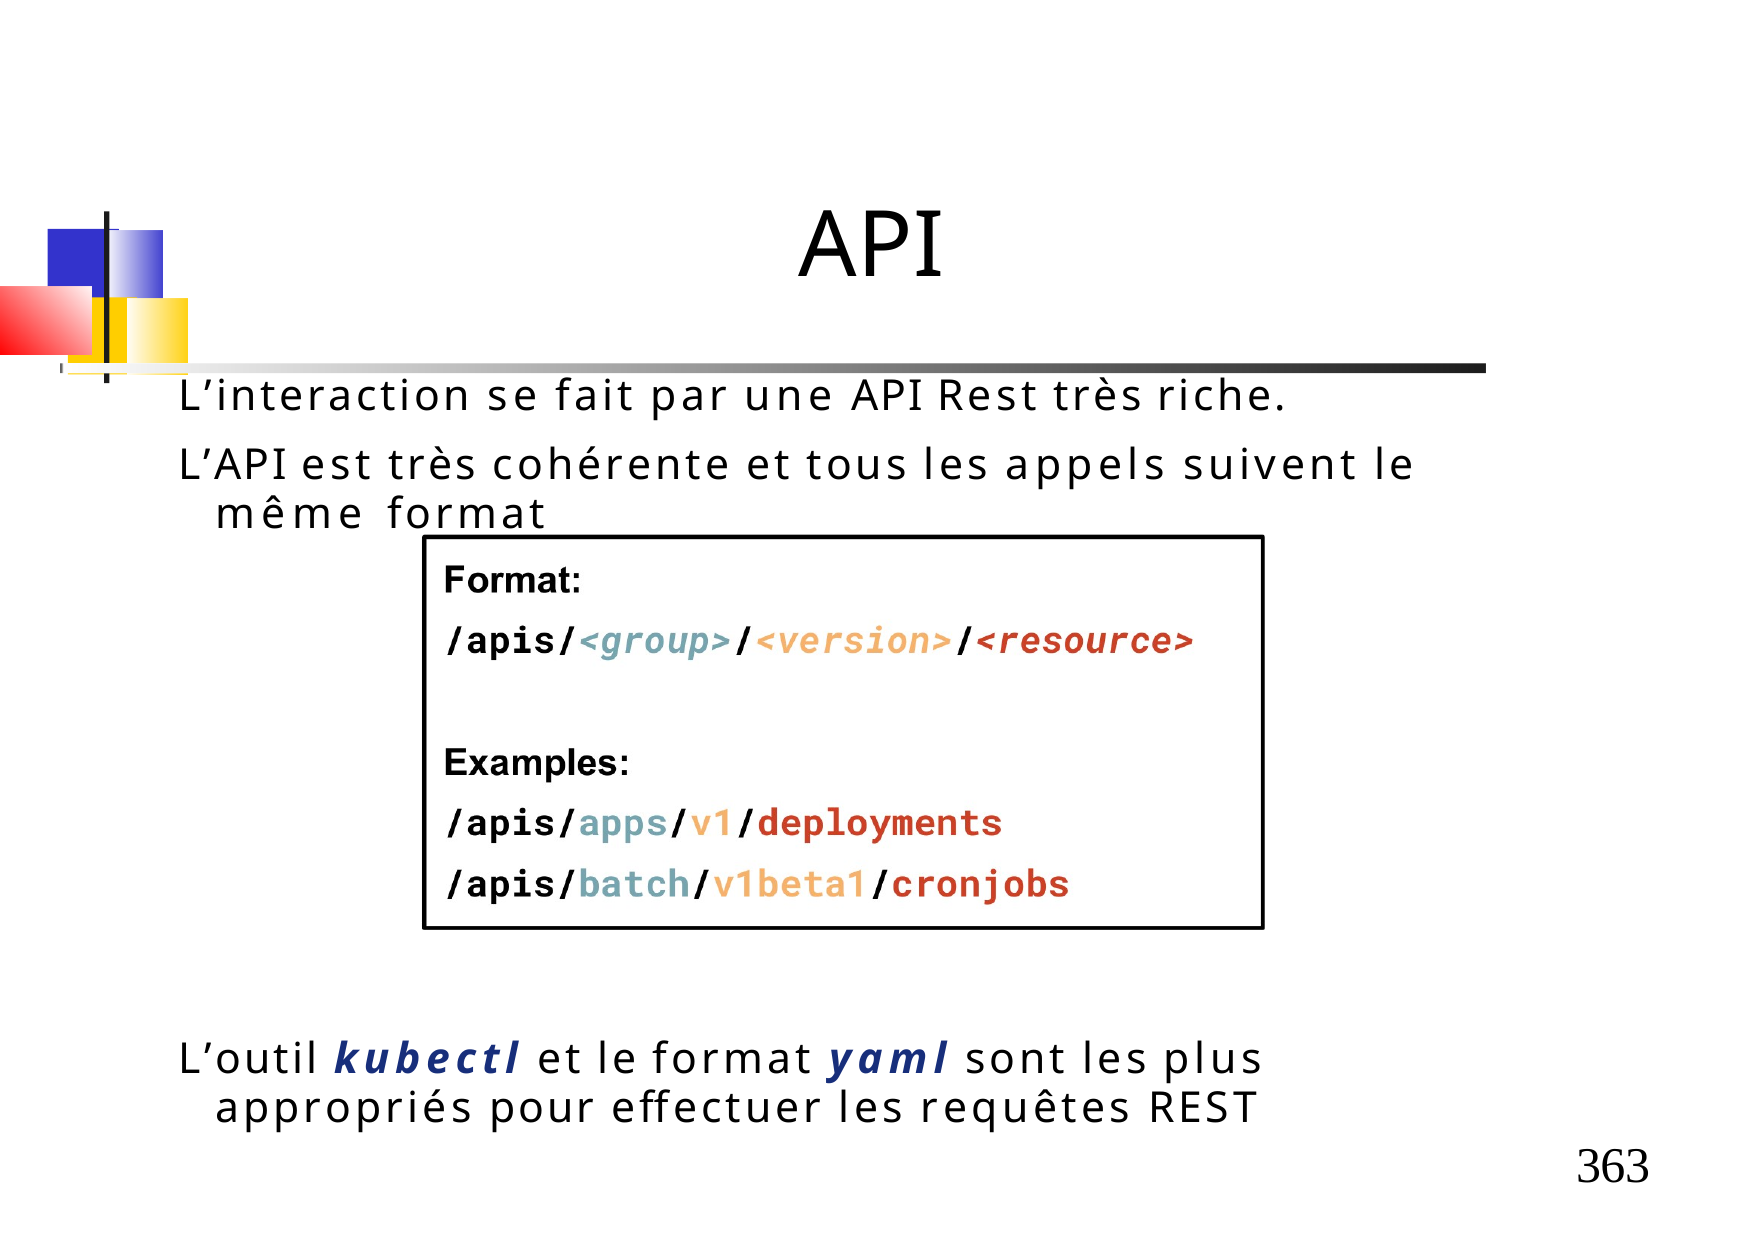

# API
L’interaction se fait par une API Rest très riche.
L’API est très cohérente et tous les appels suivent le même format
L’outil kubectl et le format yaml sont les plus appropriés pour effectuer les requêtes REST
363